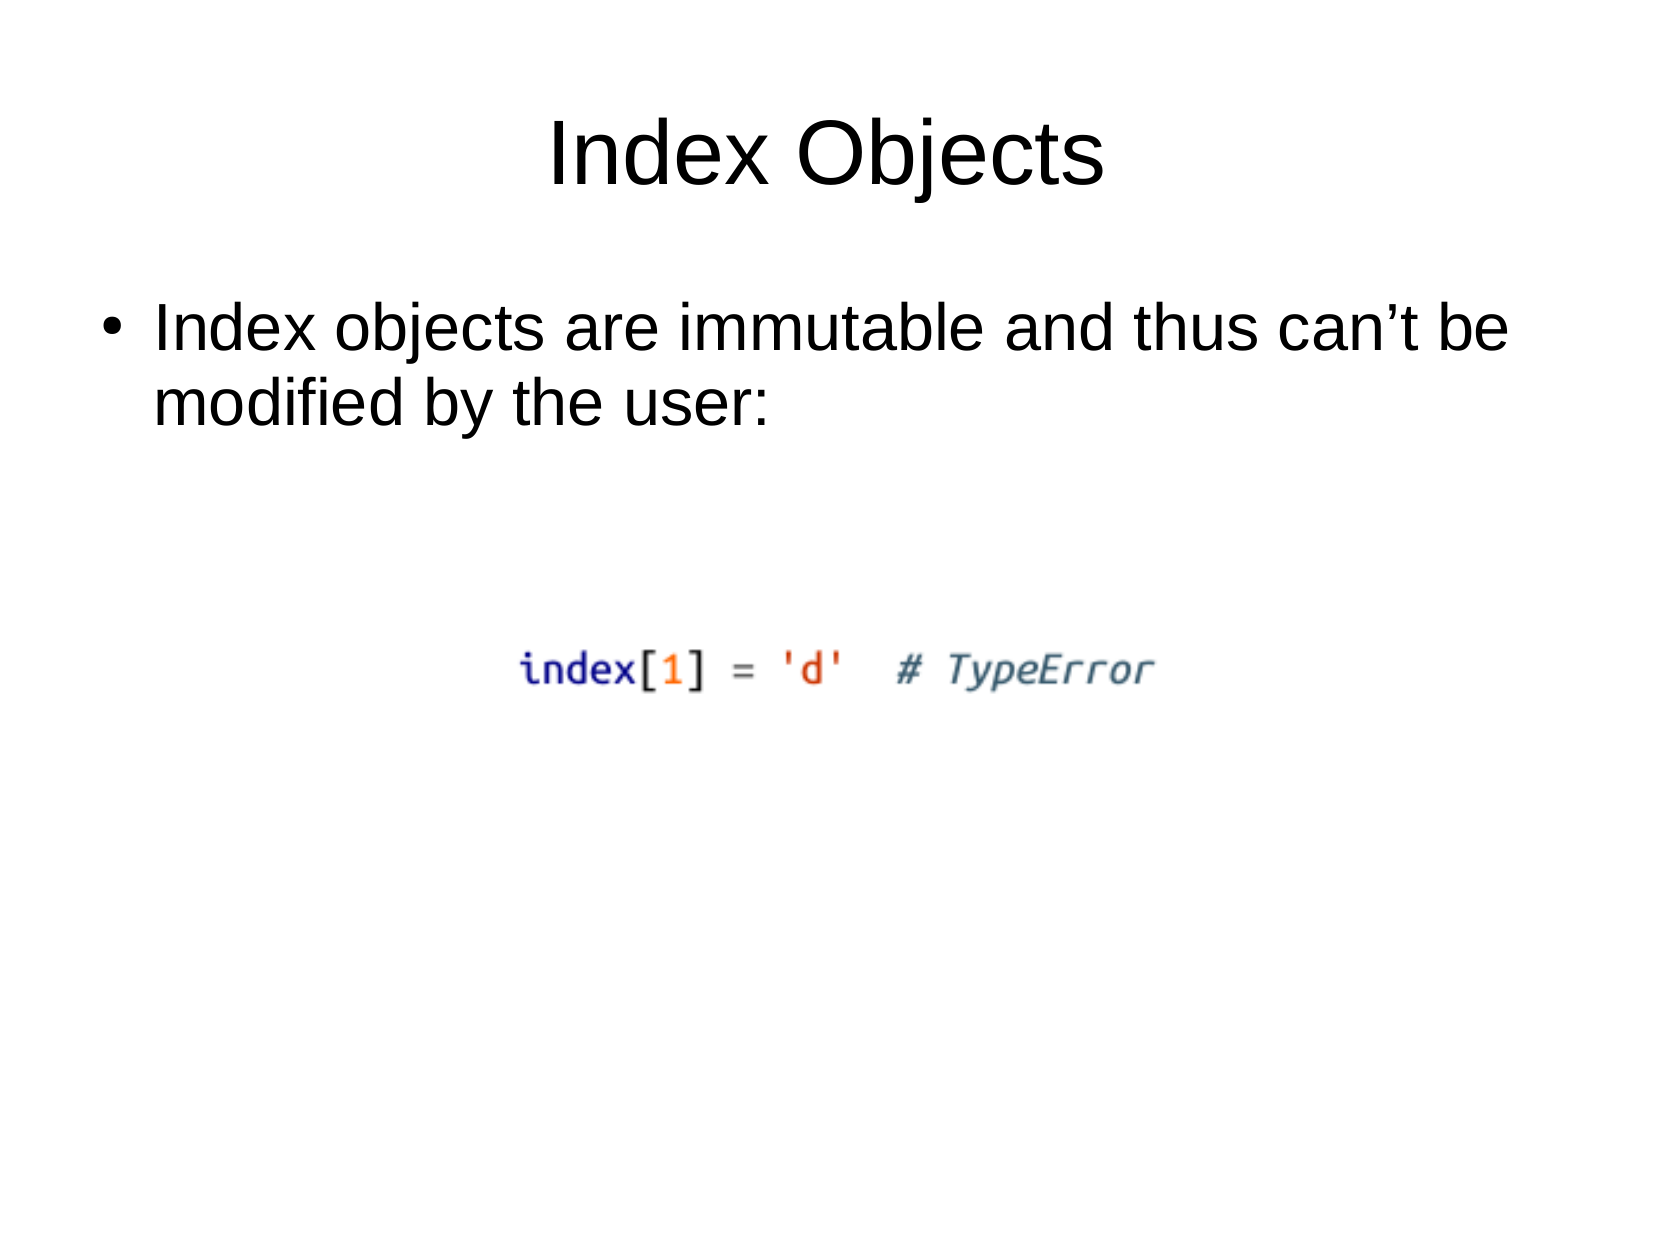

# Index Objects
Index objects are immutable and thus can’t be modified by the user: